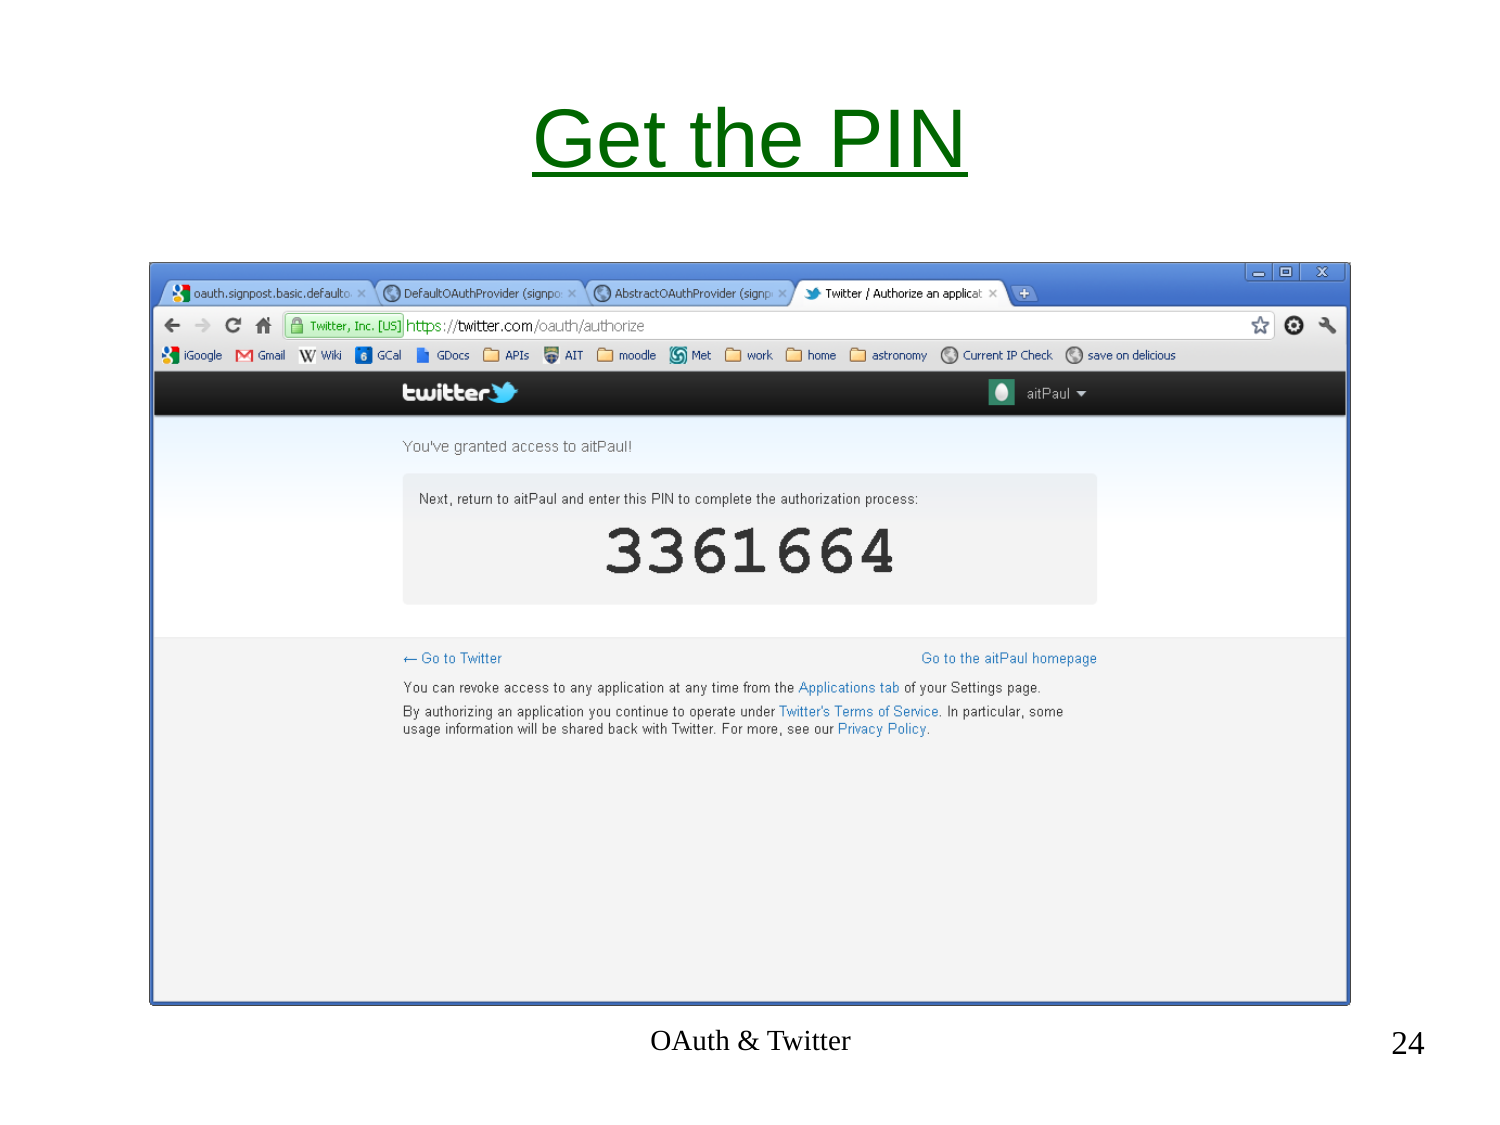

# Get the PIN
OAuth & Twitter
24